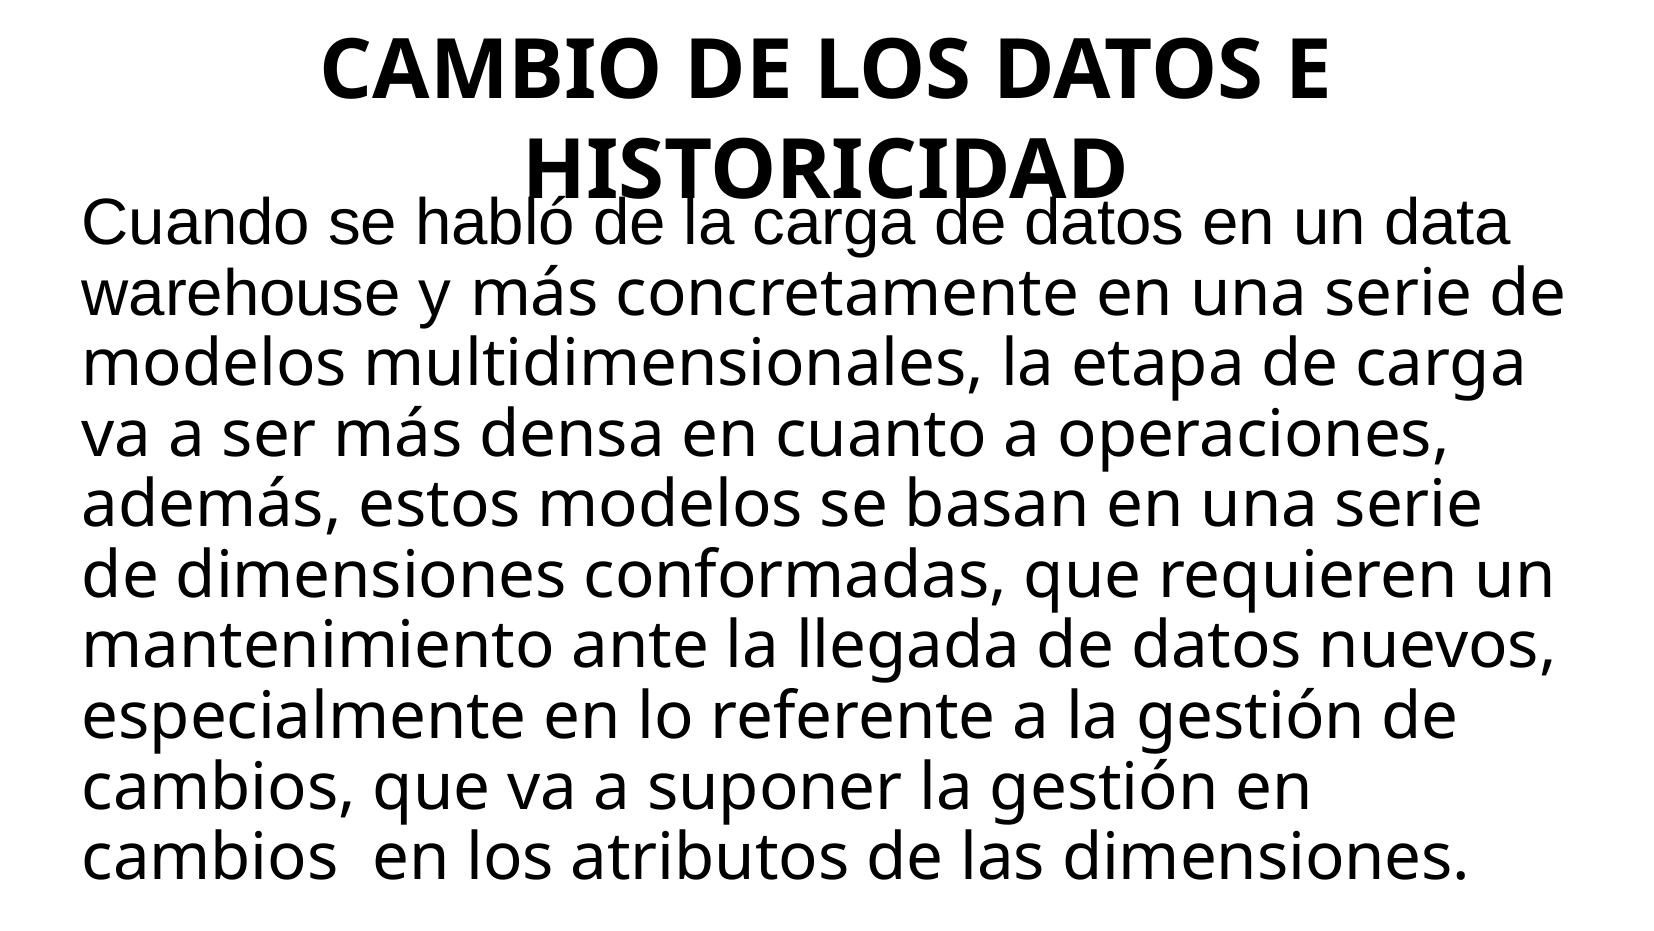

# CAMBIO DE LOS DATOS E HISTORICIDAD
Cuando se habló de la carga de datos en un data warehouse y más concretamente en una serie de modelos multidimensionales, la etapa de carga va a ser más densa en cuanto a operaciones, además, estos modelos se basan en una serie de dimensiones conformadas, que requieren un mantenimiento ante la llegada de datos nuevos, especialmente en lo referente a la gestión de cambios, que va a suponer la gestión en cambios en los atributos de las dimensiones.